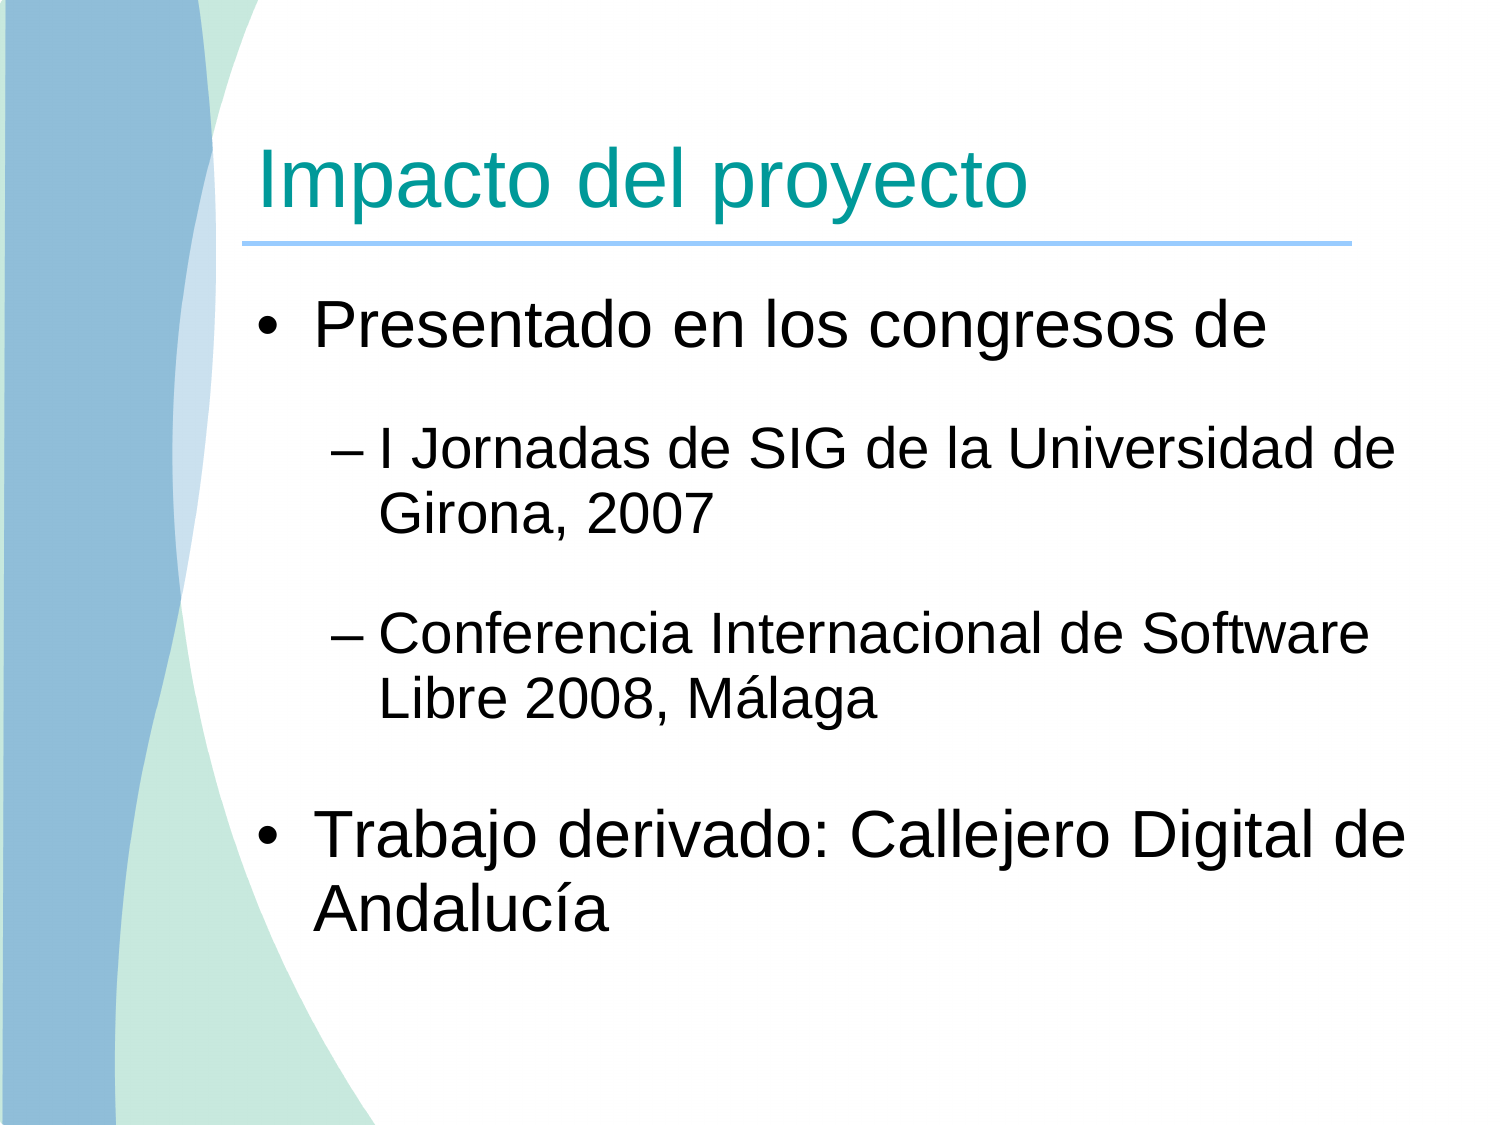

# Impacto del proyecto
Presentado en los congresos de
I Jornadas de SIG de la Universidad de Girona, 2007
Conferencia Internacional de Software Libre 2008, Málaga
Trabajo derivado: Callejero Digital de Andalucía